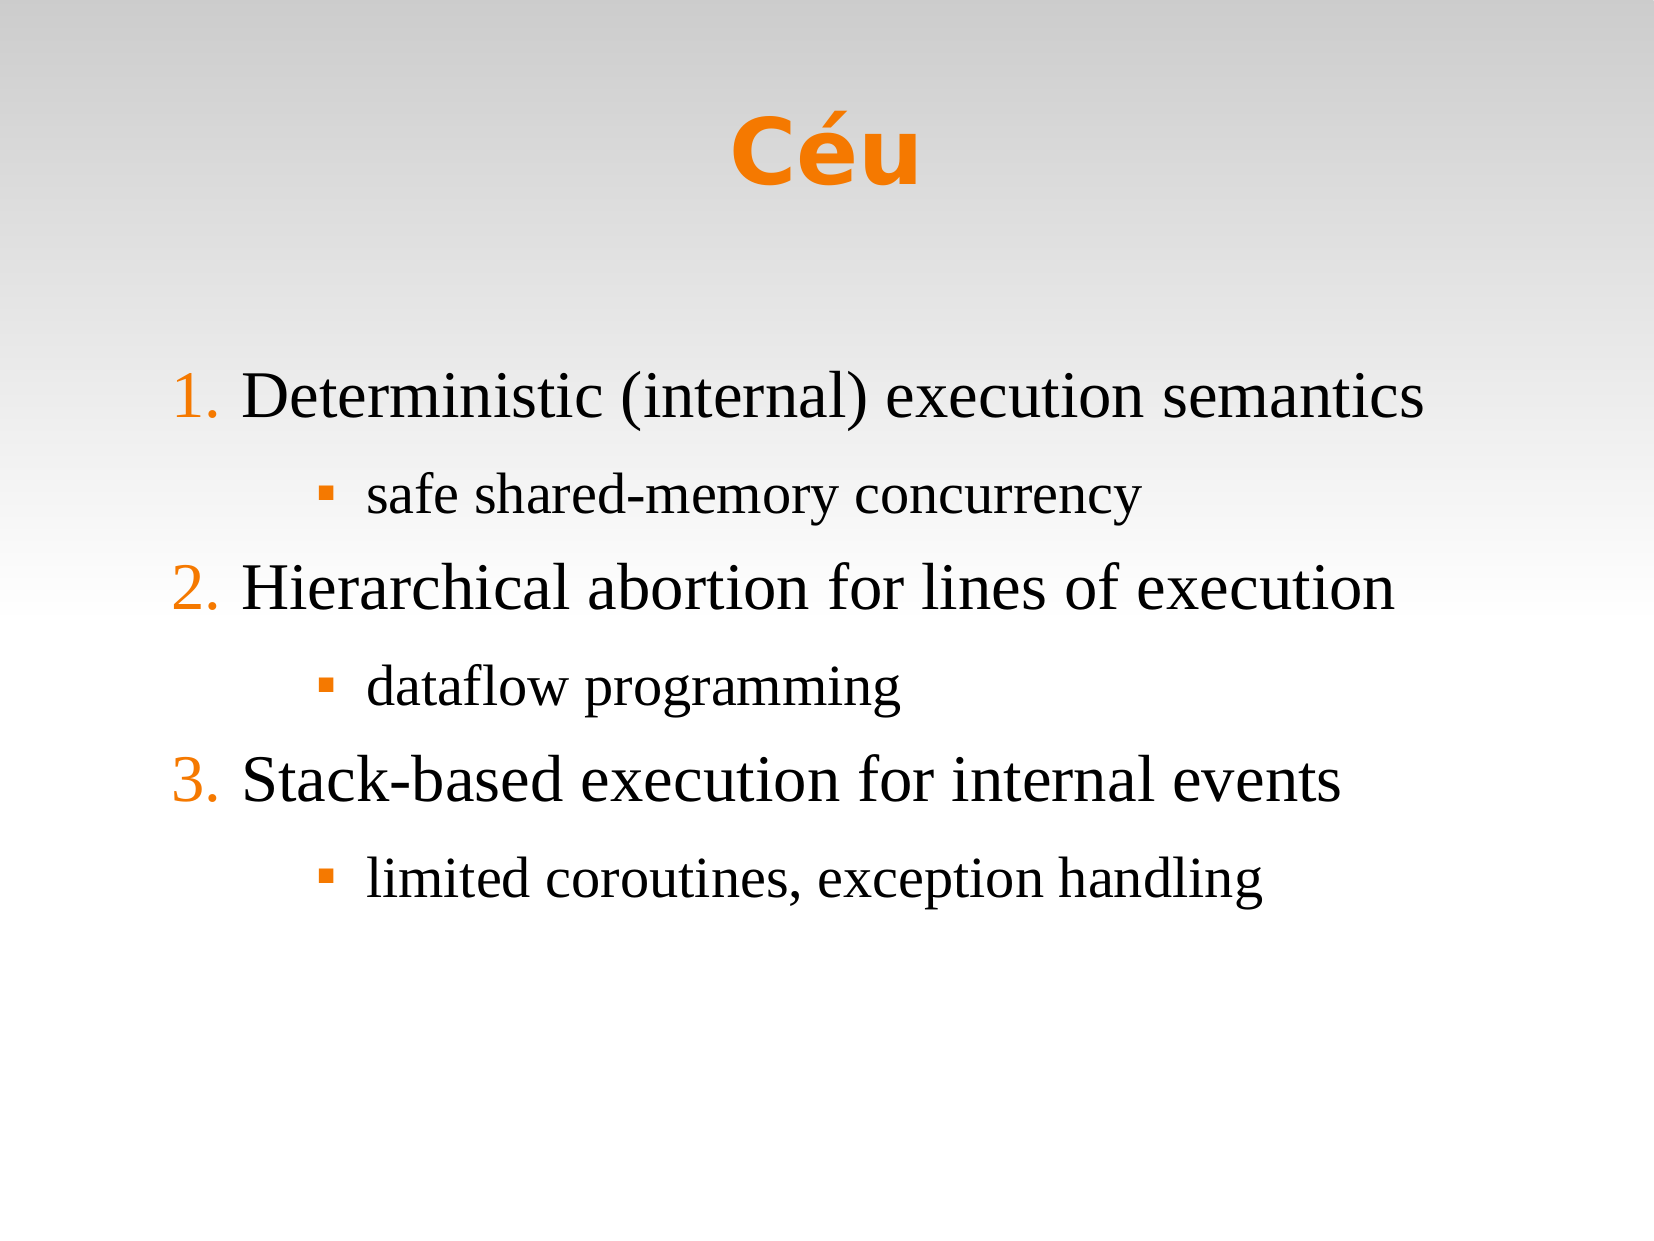

# Céu
 Deterministic (internal) execution semantics
safe shared-memory concurrency
 Hierarchical abortion for lines of execution
dataflow programming
 Stack-based execution for internal events
limited coroutines, exception handling